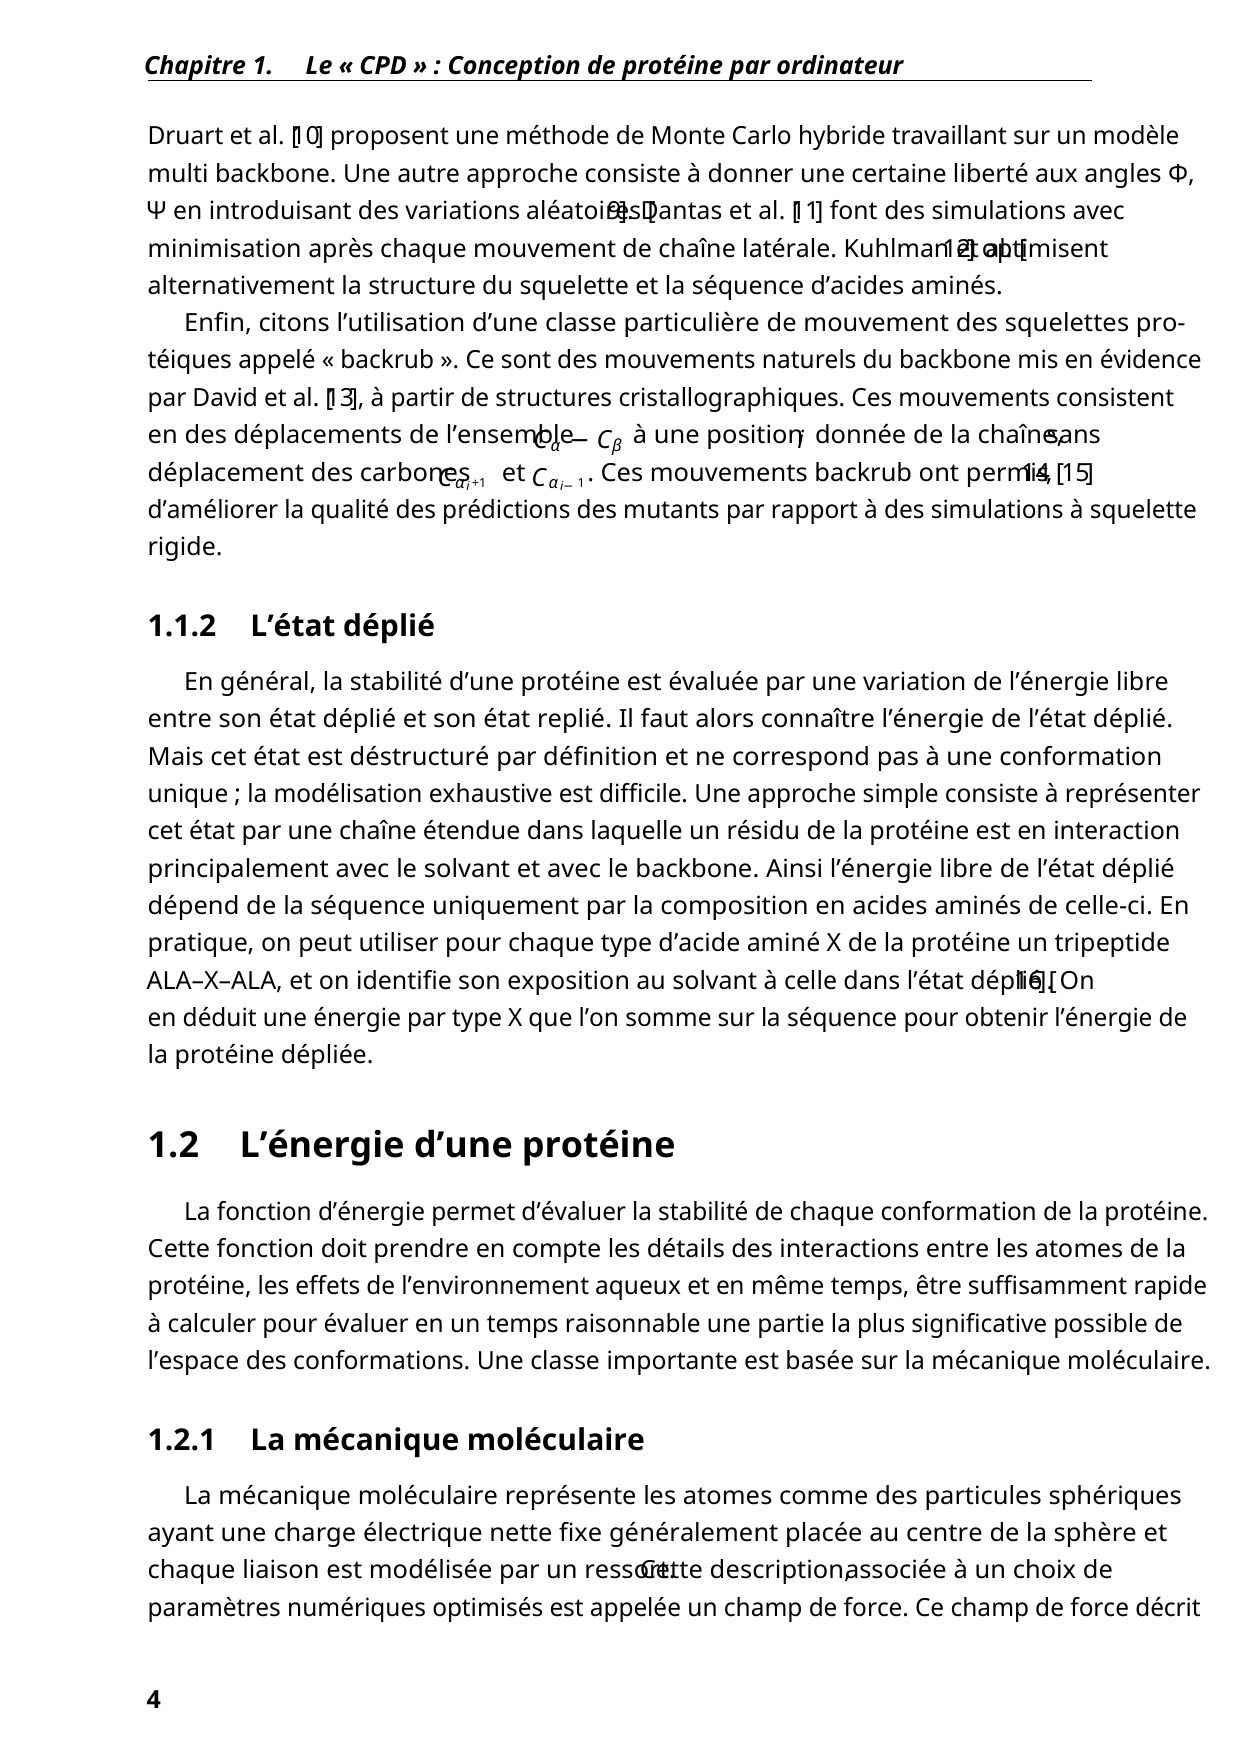

Chapitre 1.
Le « CPD » : Conception de protéine par ordinateur
Druart et al. [
10
] proposent une méthode de Monte Carlo hybride travaillant sur un modèle
multi backbone. Une autre approche consiste à donner une certaine liberté aux angles Φ,
Ψ en introduisant des variations aléatoires [
9
]. Dantas et al. [
11
] font des simulations avec
minimisation après chaque mouvement de chaîne latérale. Kuhlman et al. [
12
] optimisent
alternativement la structure du squelette et la séquence d’acides aminés.
Enfin, citons l’utilisation d’une classe particulière de mouvement des squelettes pro-
téiques appelé « backrub ». Ce sont des mouvements naturels du backbone mis en évidence
par David et al. [
13
], à partir de structures cristallographiques. Ces mouvements consistent
en des déplacements de l’ensemble
à une position
donnée de la chaîne,
sans
C
− C
i
α
β
déplacement des carbones
et
. Ces mouvements backrub ont permis [
14
,
15
]
C
C
α
α
+1
1
i
i−
d’améliorer la qualité des prédictions des mutants par rapport à des simulations à squelette
rigide.
1.1.2
L’état déplié
En général, la stabilité d’une protéine est évaluée par une variation de l’énergie libre
entre son état déplié et son état replié. Il faut alors connaître l’énergie de l’état déplié.
Mais cet état est déstructuré par définition et ne correspond pas à une conformation
unique ; la modélisation exhaustive est difficile. Une approche simple consiste à représenter
cet état par une chaîne étendue dans laquelle un résidu de la protéine est en interaction
principalement avec le solvant et avec le backbone. Ainsi l’énergie libre de l’état déplié
dépend de la séquence uniquement par la composition en acides aminés de celle-ci. En
pratique, on peut utiliser pour chaque type d’acide aminé X de la protéine un tripeptide
ALA–X–ALA, et on identifie son exposition au solvant à celle dans l’état déplié [
16
]. On
en déduit une énergie par type X que l’on somme sur la séquence pour obtenir l’énergie de
la protéine dépliée.
1.2
L’énergie d’une protéine
La fonction d’énergie permet d’évaluer la stabilité de chaque conformation de la protéine.
Cette fonction doit prendre en compte les détails des interactions entre les atomes de la
protéine, les effets de l’environnement aqueux et en même temps, être suffisamment rapide
à calculer pour évaluer en un temps raisonnable une partie la plus significative possible de
l’espace des conformations. Une classe importante est basée sur la mécanique moléculaire.
1.2.1
La mécanique moléculaire
La mécanique moléculaire représente les atomes comme des particules sphériques
ayant une charge électrique nette fixe généralement placée au centre de la sphère et
chaque liaison est modélisée par un ressort.
Cette description,
associée à un choix de
paramètres numériques optimisés est appelée un champ de force. Ce champ de force décrit
4